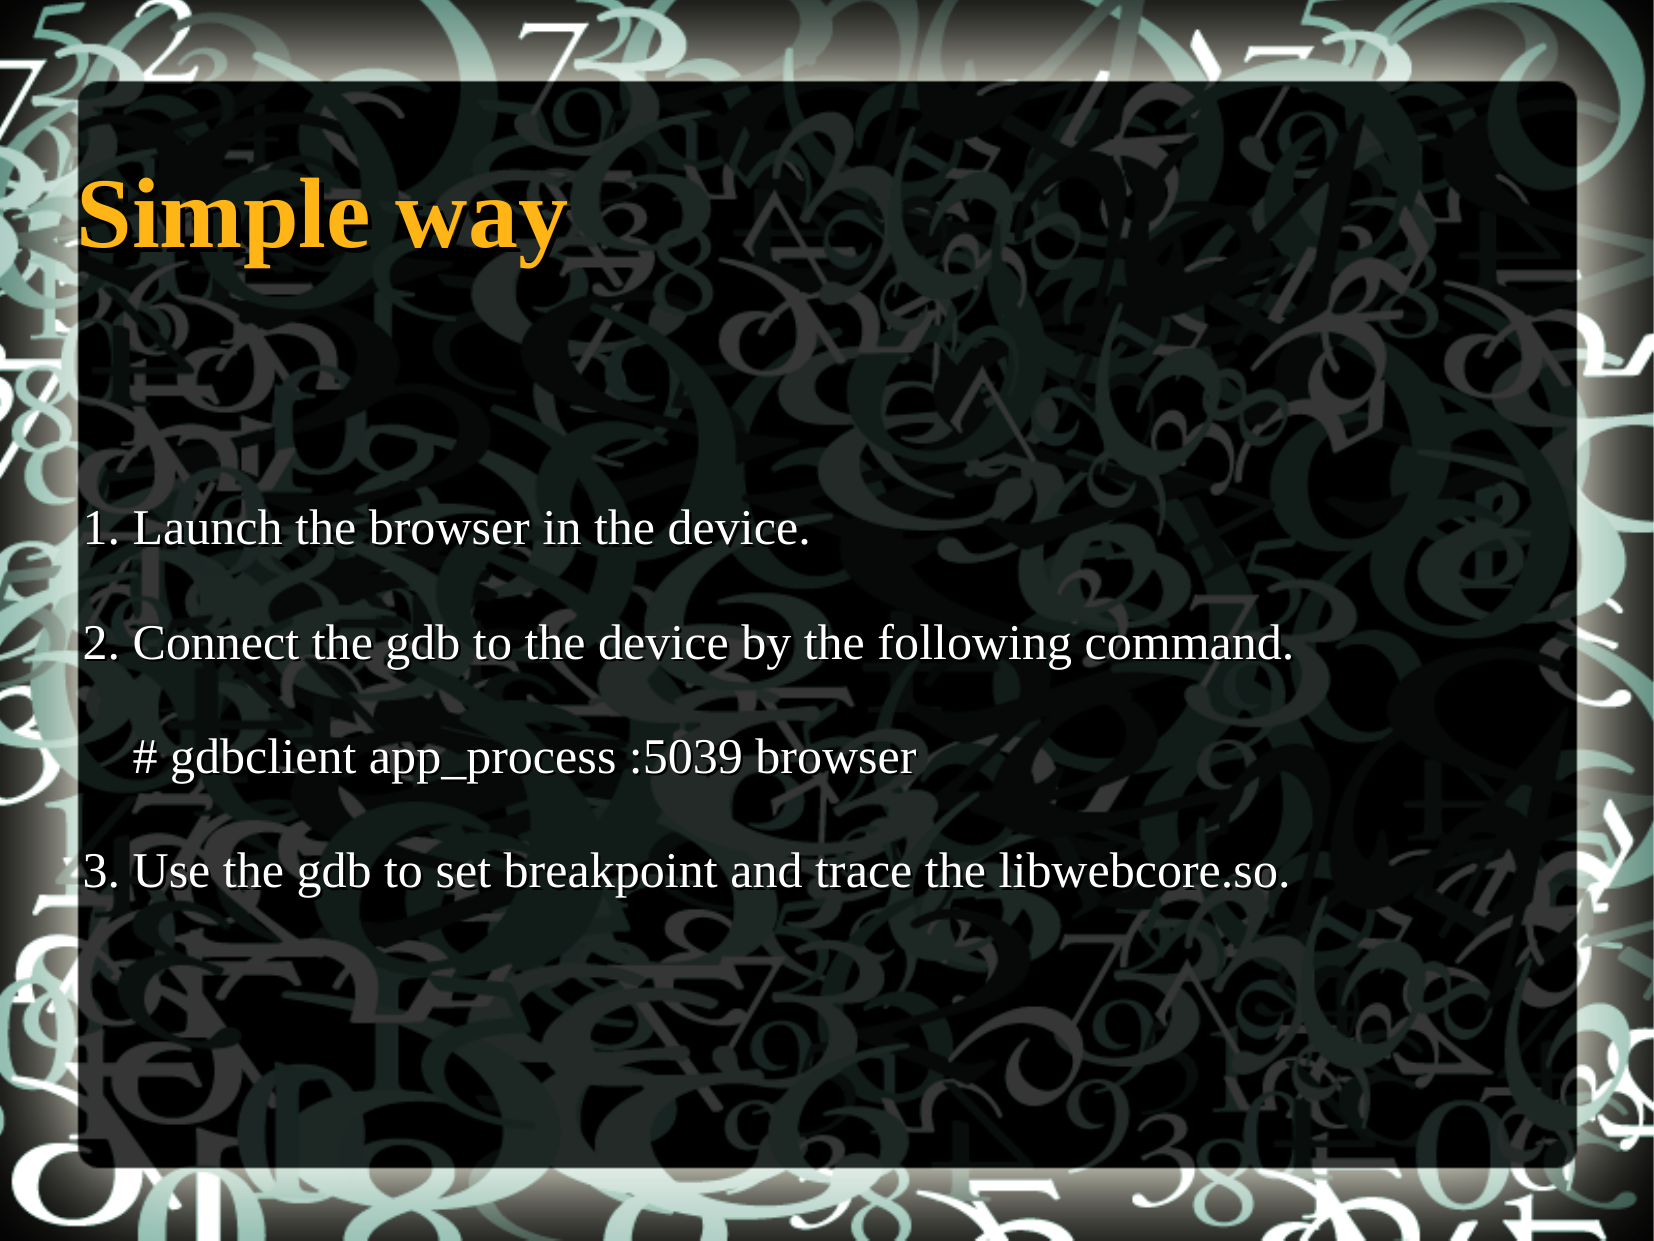

# Simple way
 Launch the browser in the device.
 Connect the gdb to the device by the following command.
 # gdbclient app_process :5039 browser
 Use the gdb to set breakpoint and trace the libwebcore.so.